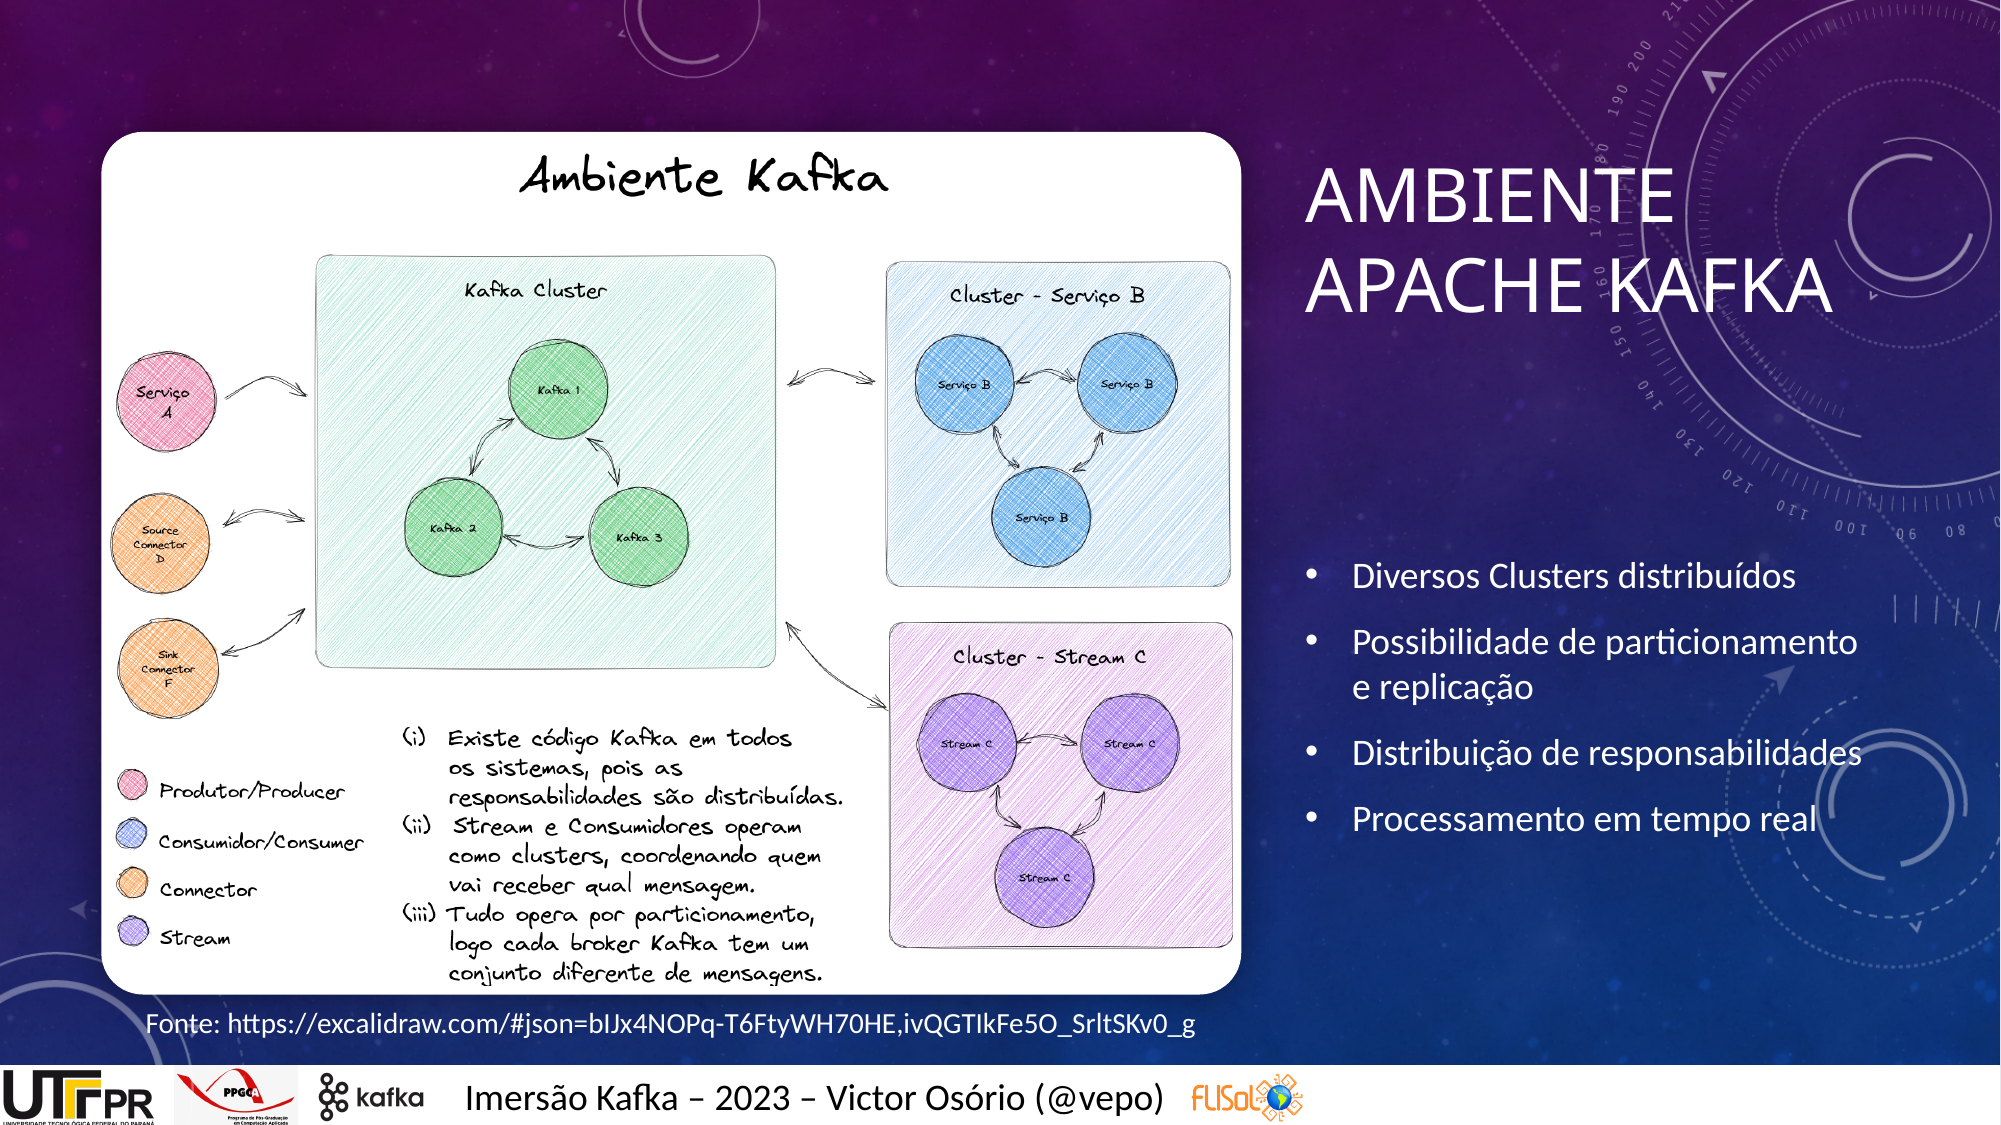

# Ambiente Apache Kafka
Diversos Clusters distribuídos
Possibilidade de particionamento e replicação
Distribuição de responsabilidades
Processamento em tempo real
Fonte: https://excalidraw.com/#json=bIJx4NOPq-T6FtyWH70HE,ivQGTIkFe5O_SrltSKv0_g